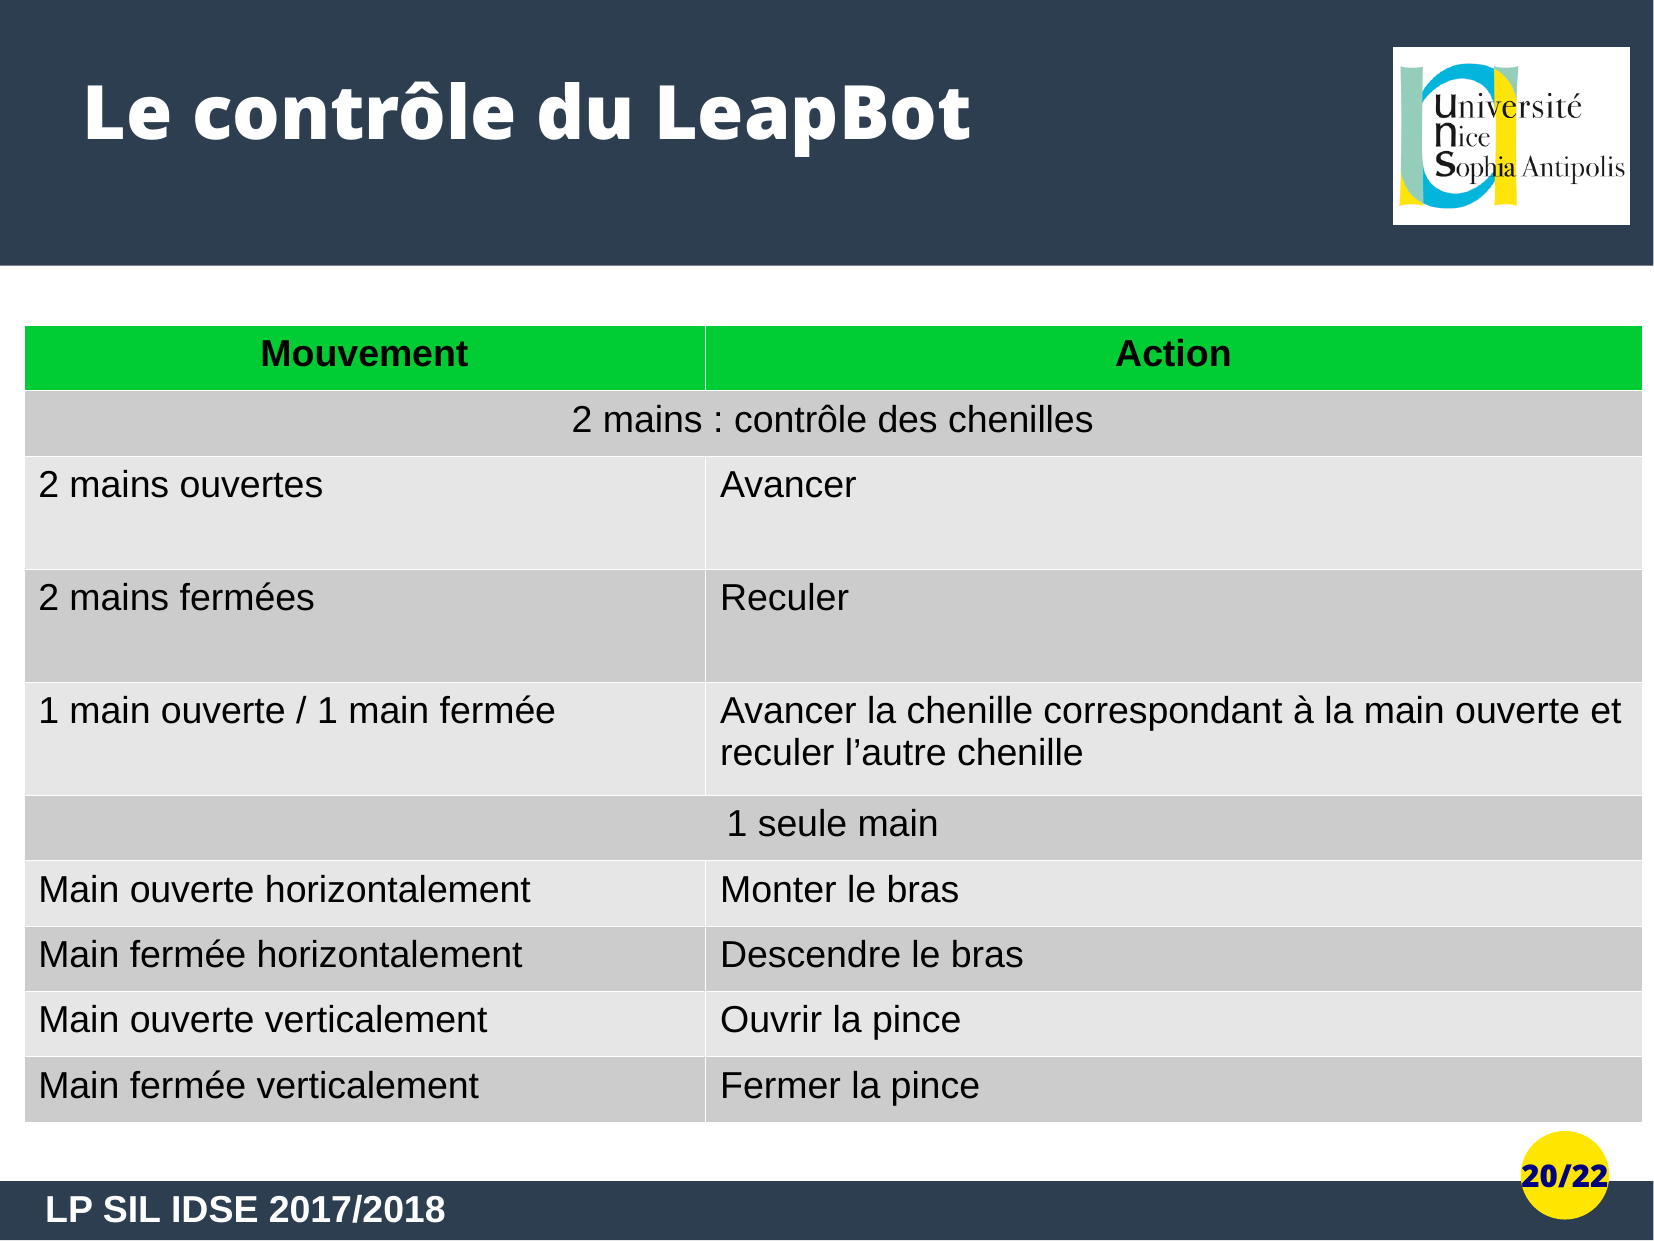

# Le contrôle du LeapBot
| Mouvement | Action |
| --- | --- |
| 2 mains : contrôle des chenilles | |
| 2 mains ouvertes | Avancer |
| 2 mains fermées | Reculer |
| 1 main ouverte / 1 main fermée | Avancer la chenille correspondant à la main ouverte et reculer l’autre chenille |
| 1 seule main | |
| Main ouverte horizontalement | Monter le bras |
| Main fermée horizontalement | Descendre le bras |
| Main ouverte verticalement | Ouvrir la pince |
| Main fermée verticalement | Fermer la pince |